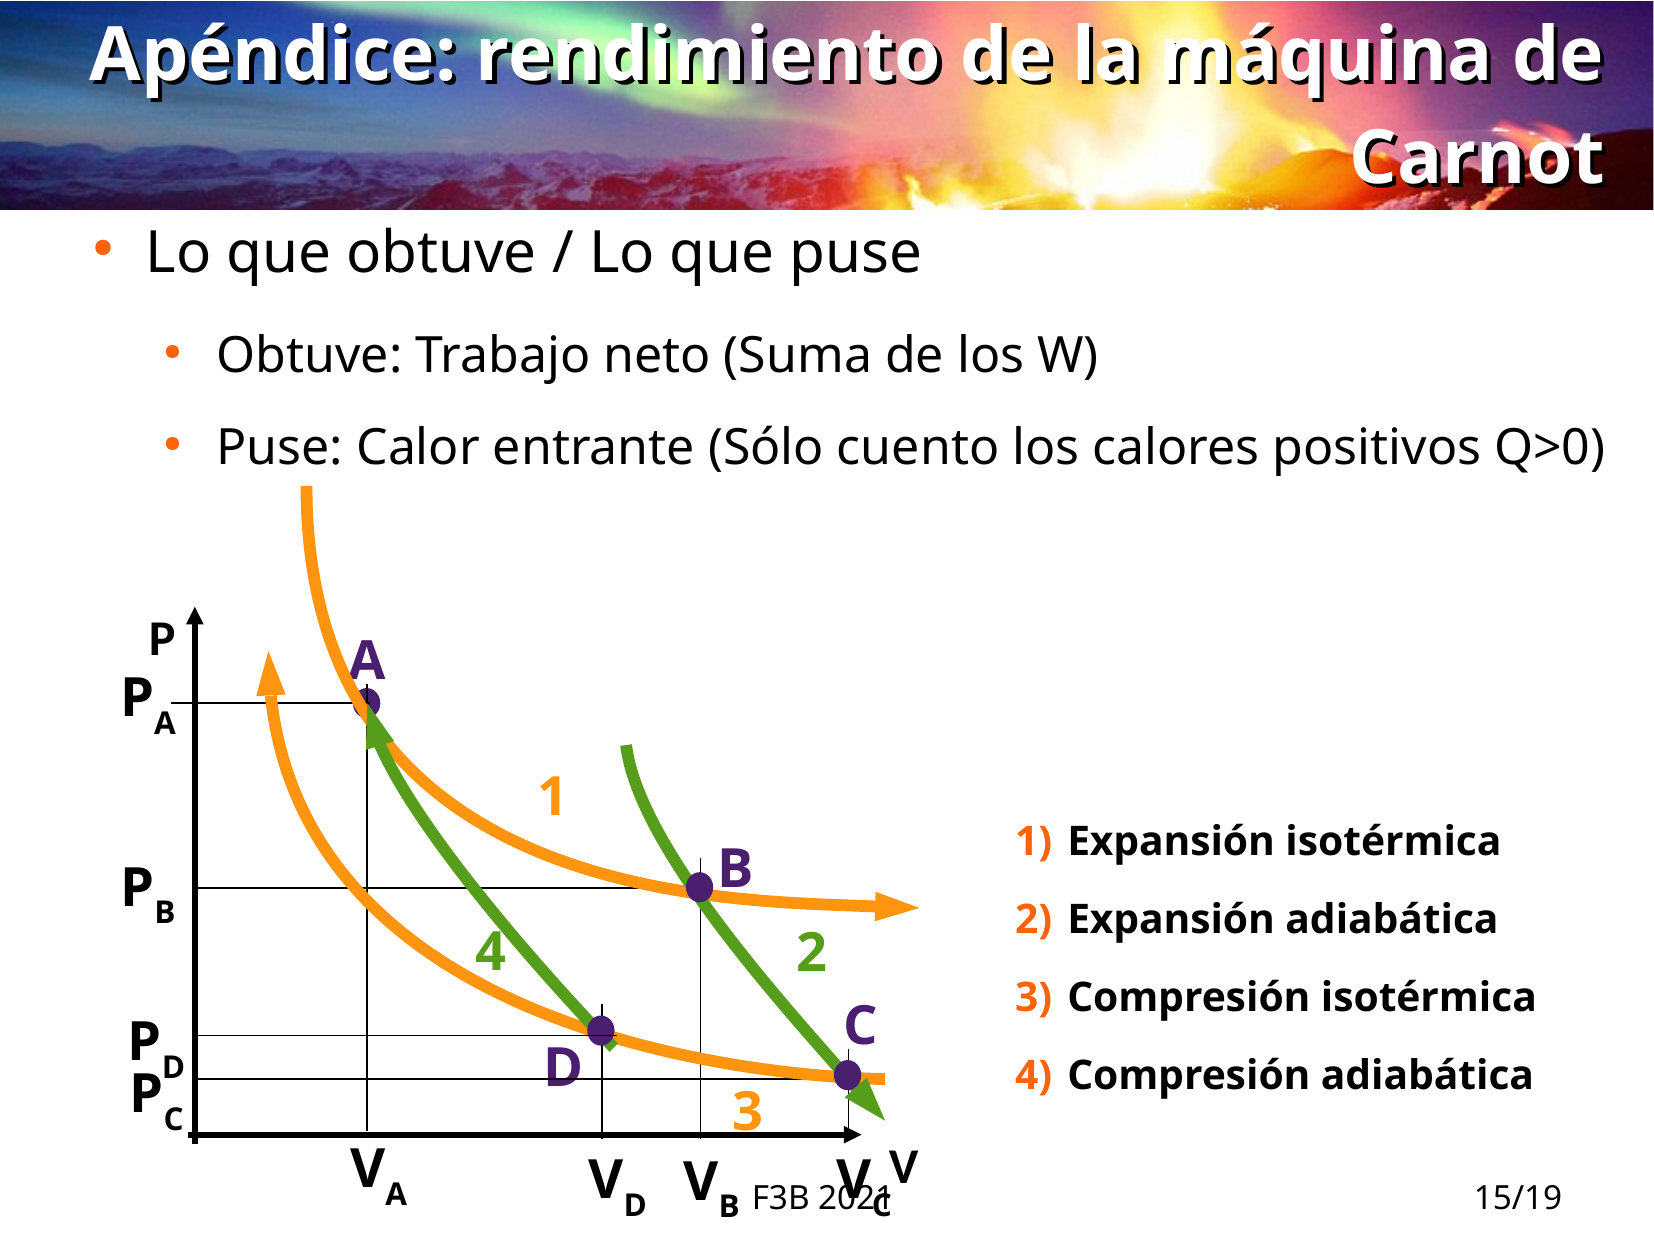

# Apéndice: rendimiento de la máquina de Carnot
Lo que obtuve / Lo que puse
Obtuve: Trabajo neto (Suma de los W)
Puse: Calor entrante (Sólo cuento los calores positivos Q>0)
P
V
A
PA
1
Expansión isotérmica
Expansión adiabática
Compresión isotérmica
Compresión adiabática
B
PB
4
2
C
PD
D
PC
3
VA
VD
VC
VB
F3B 2021
15